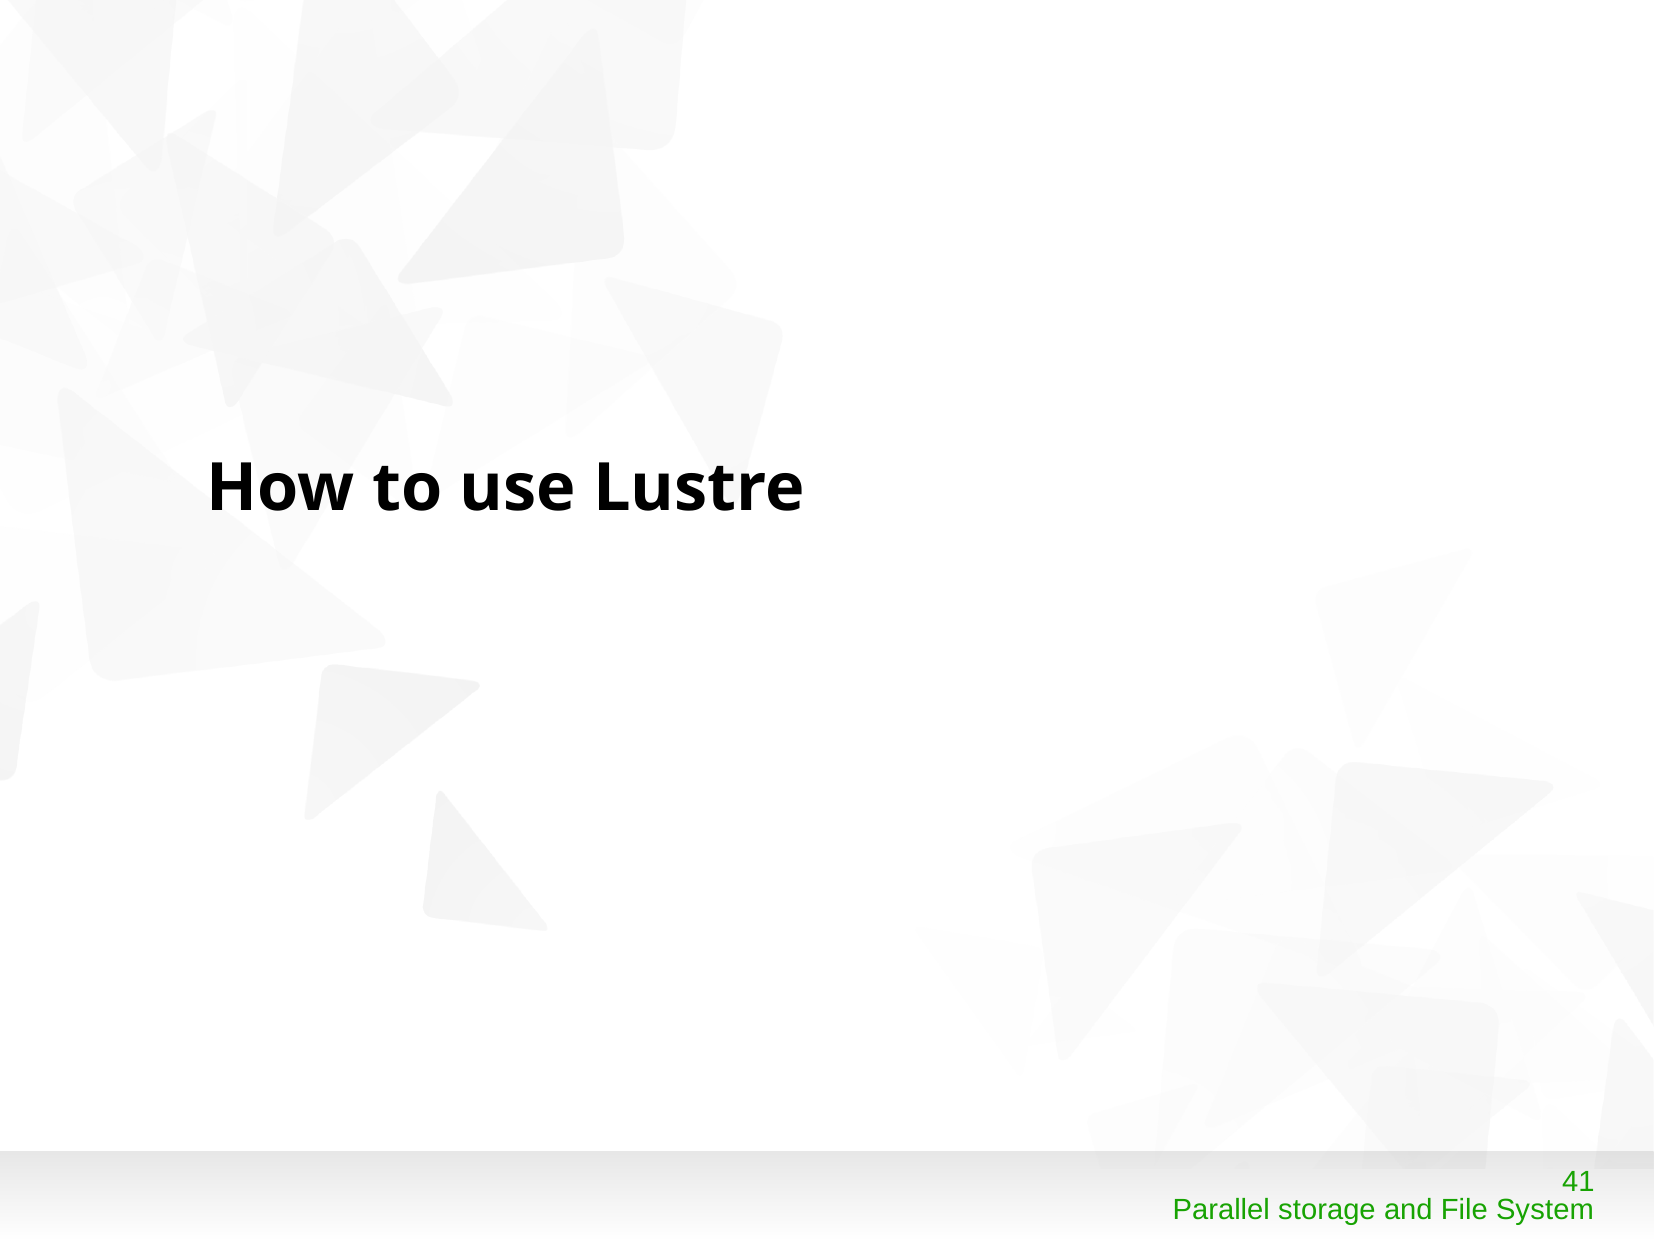

# How to use Lustre
41
Parallel storage and File System